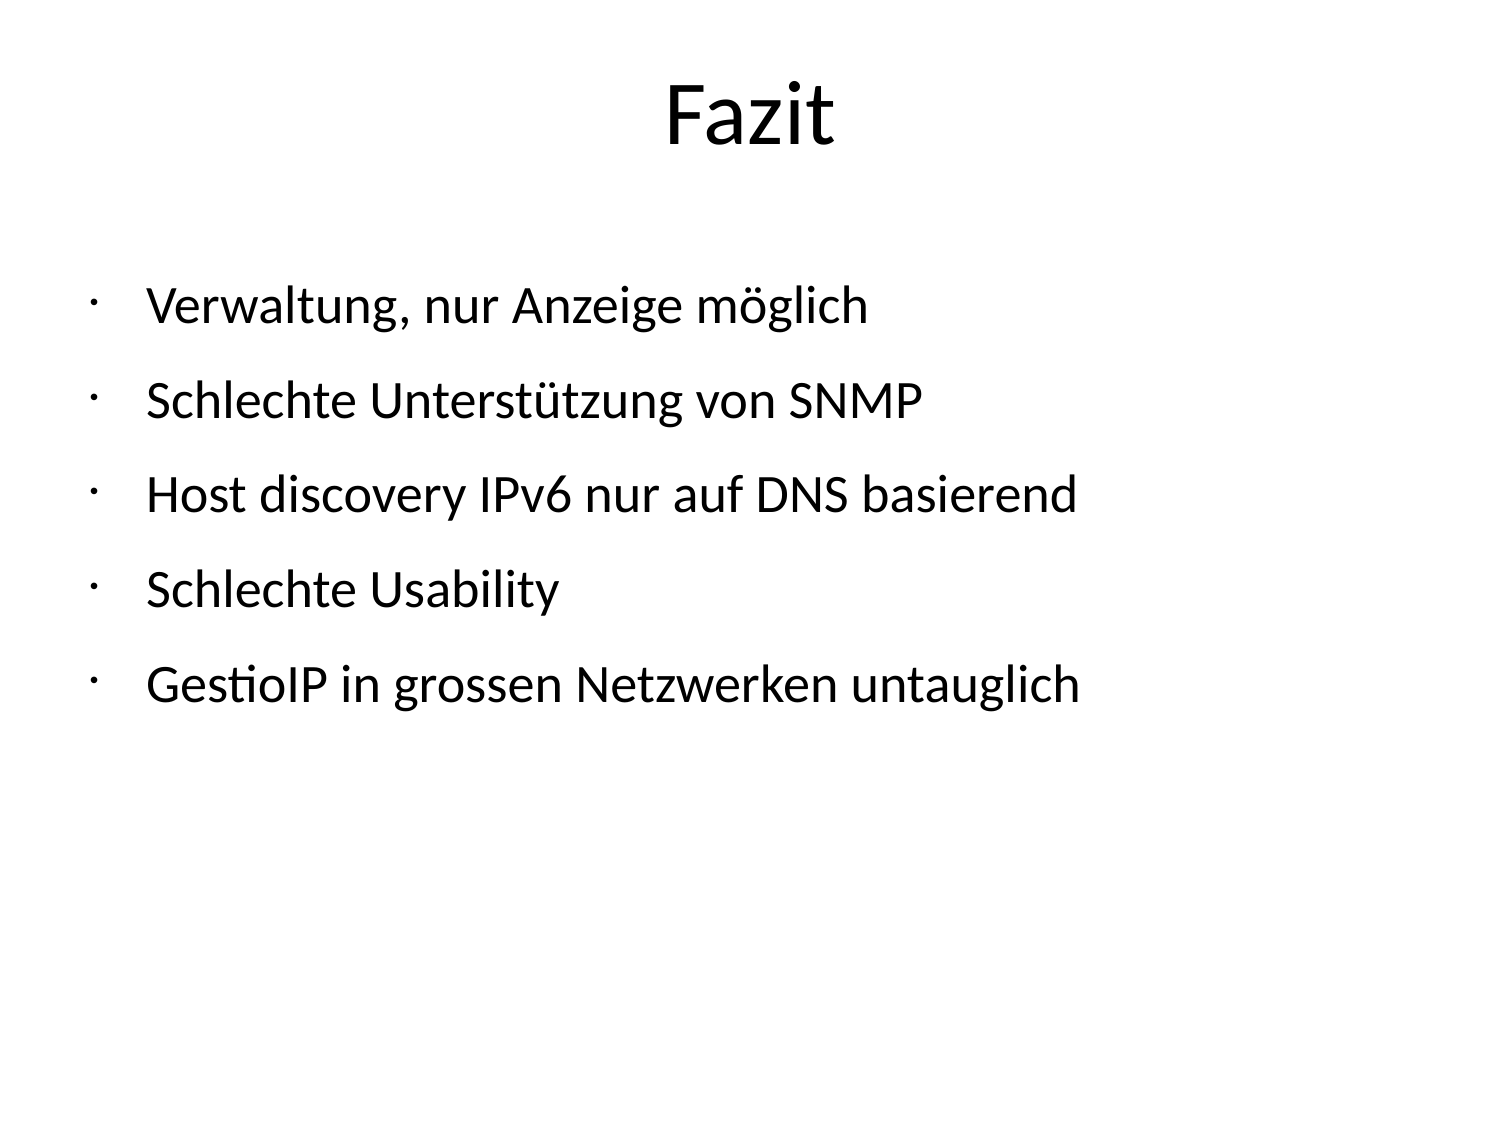

# Fazit
Verwaltung, nur Anzeige möglich
Schlechte Unterstützung von SNMP
Host discovery IPv6 nur auf DNS basierend
Schlechte Usability
GestioIP in grossen Netzwerken untauglich